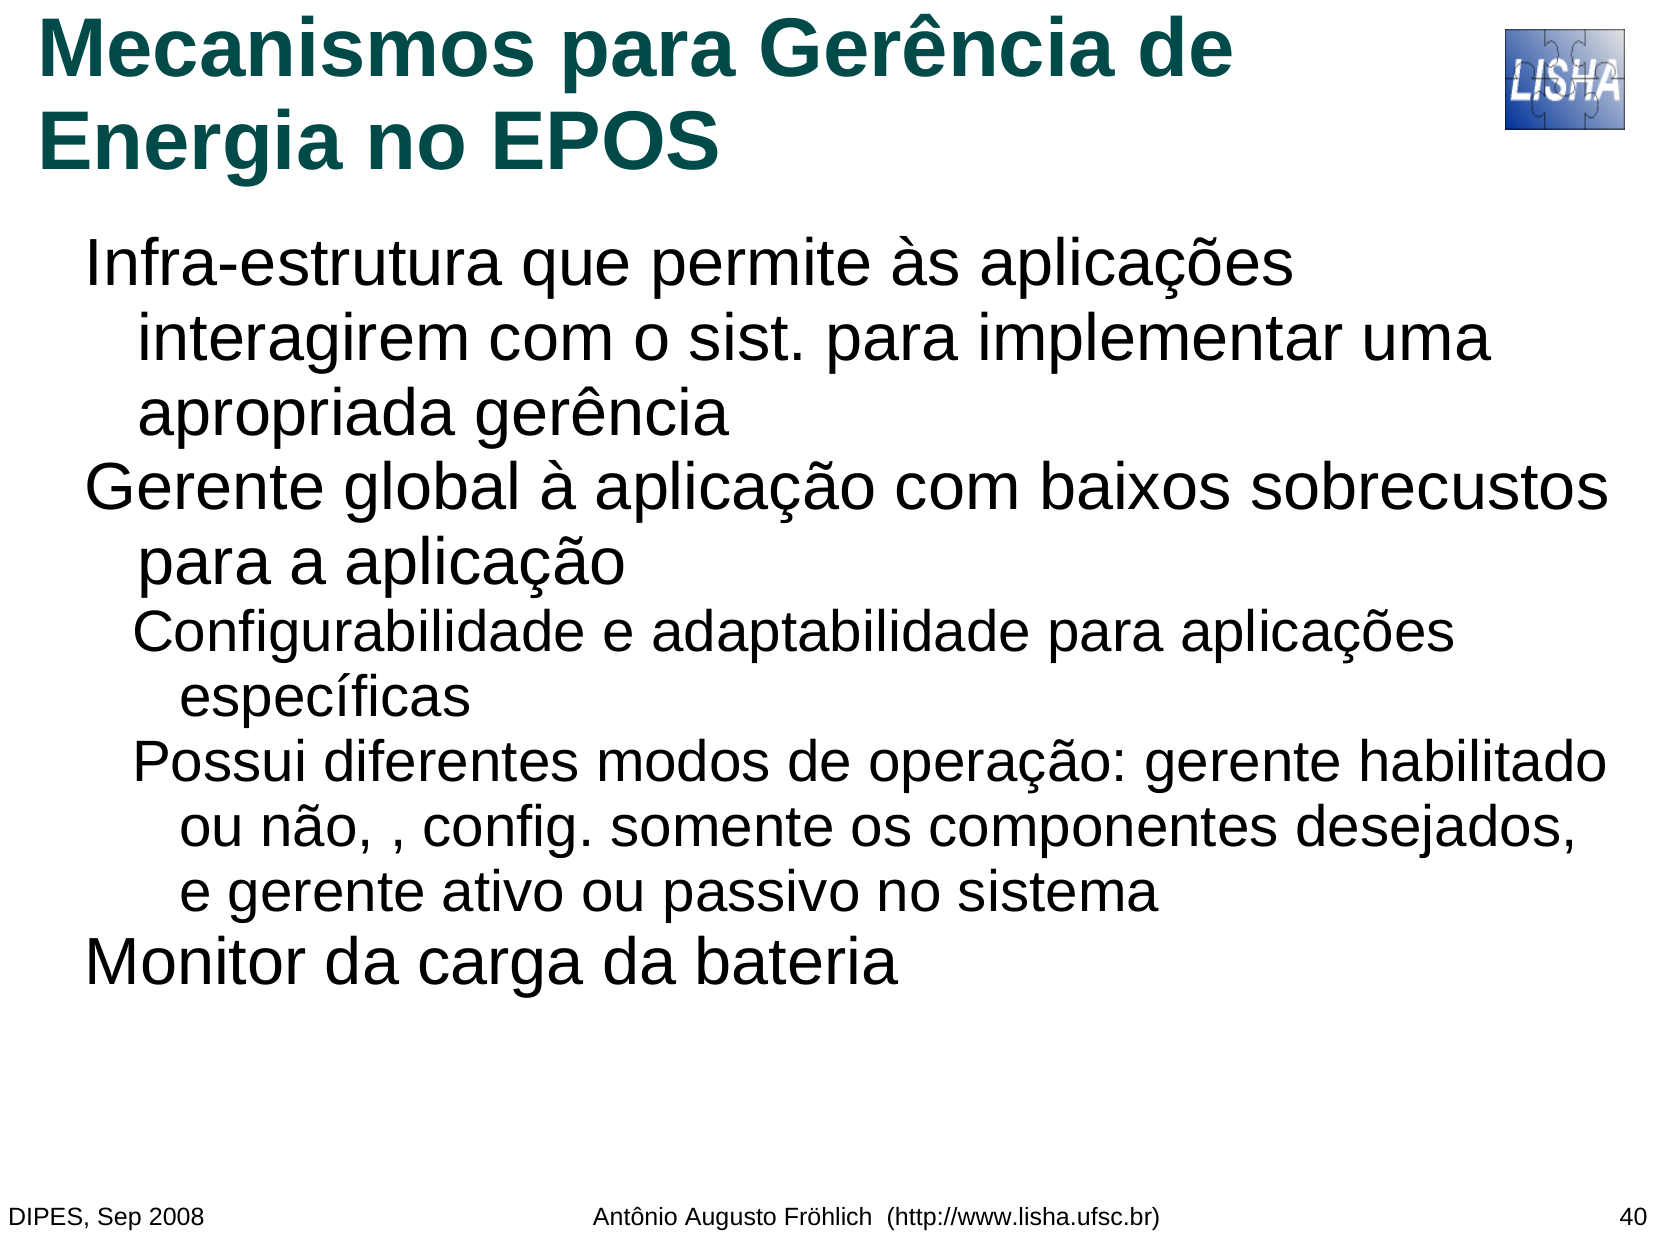

# Mecanismos para Gerência de Energia no EPOS
Infra-estrutura que permite às aplicações interagirem com o sist. para implementar uma apropriada gerência
Gerente global à aplicação com baixos sobrecustos para a aplicação
Configurabilidade e adaptabilidade para aplicações específicas
Possui diferentes modos de operação: gerente habilitado ou não, , config. somente os componentes desejados, e gerente ativo ou passivo no sistema
Monitor da carga da bateria